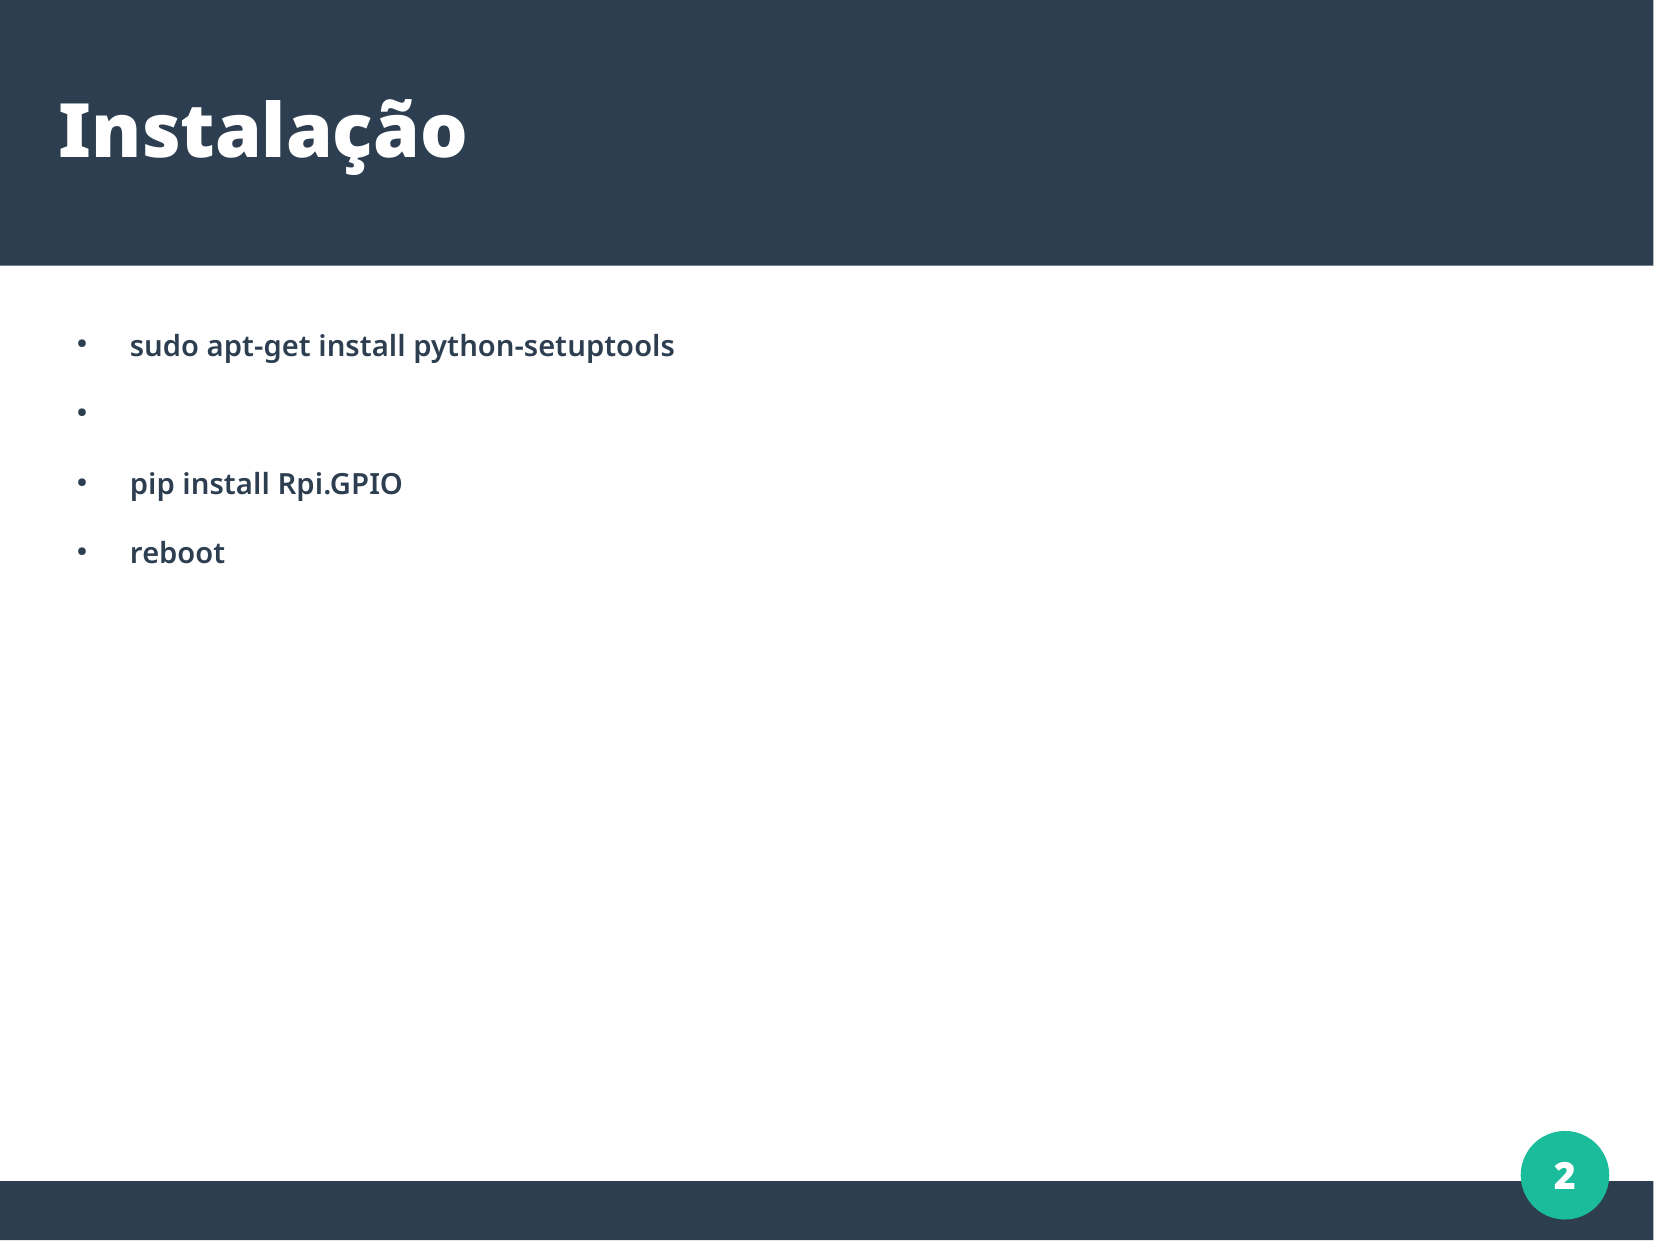

# Instalação
sudo apt-get install python-setuptools
pip install Rpi.GPIO
reboot
2